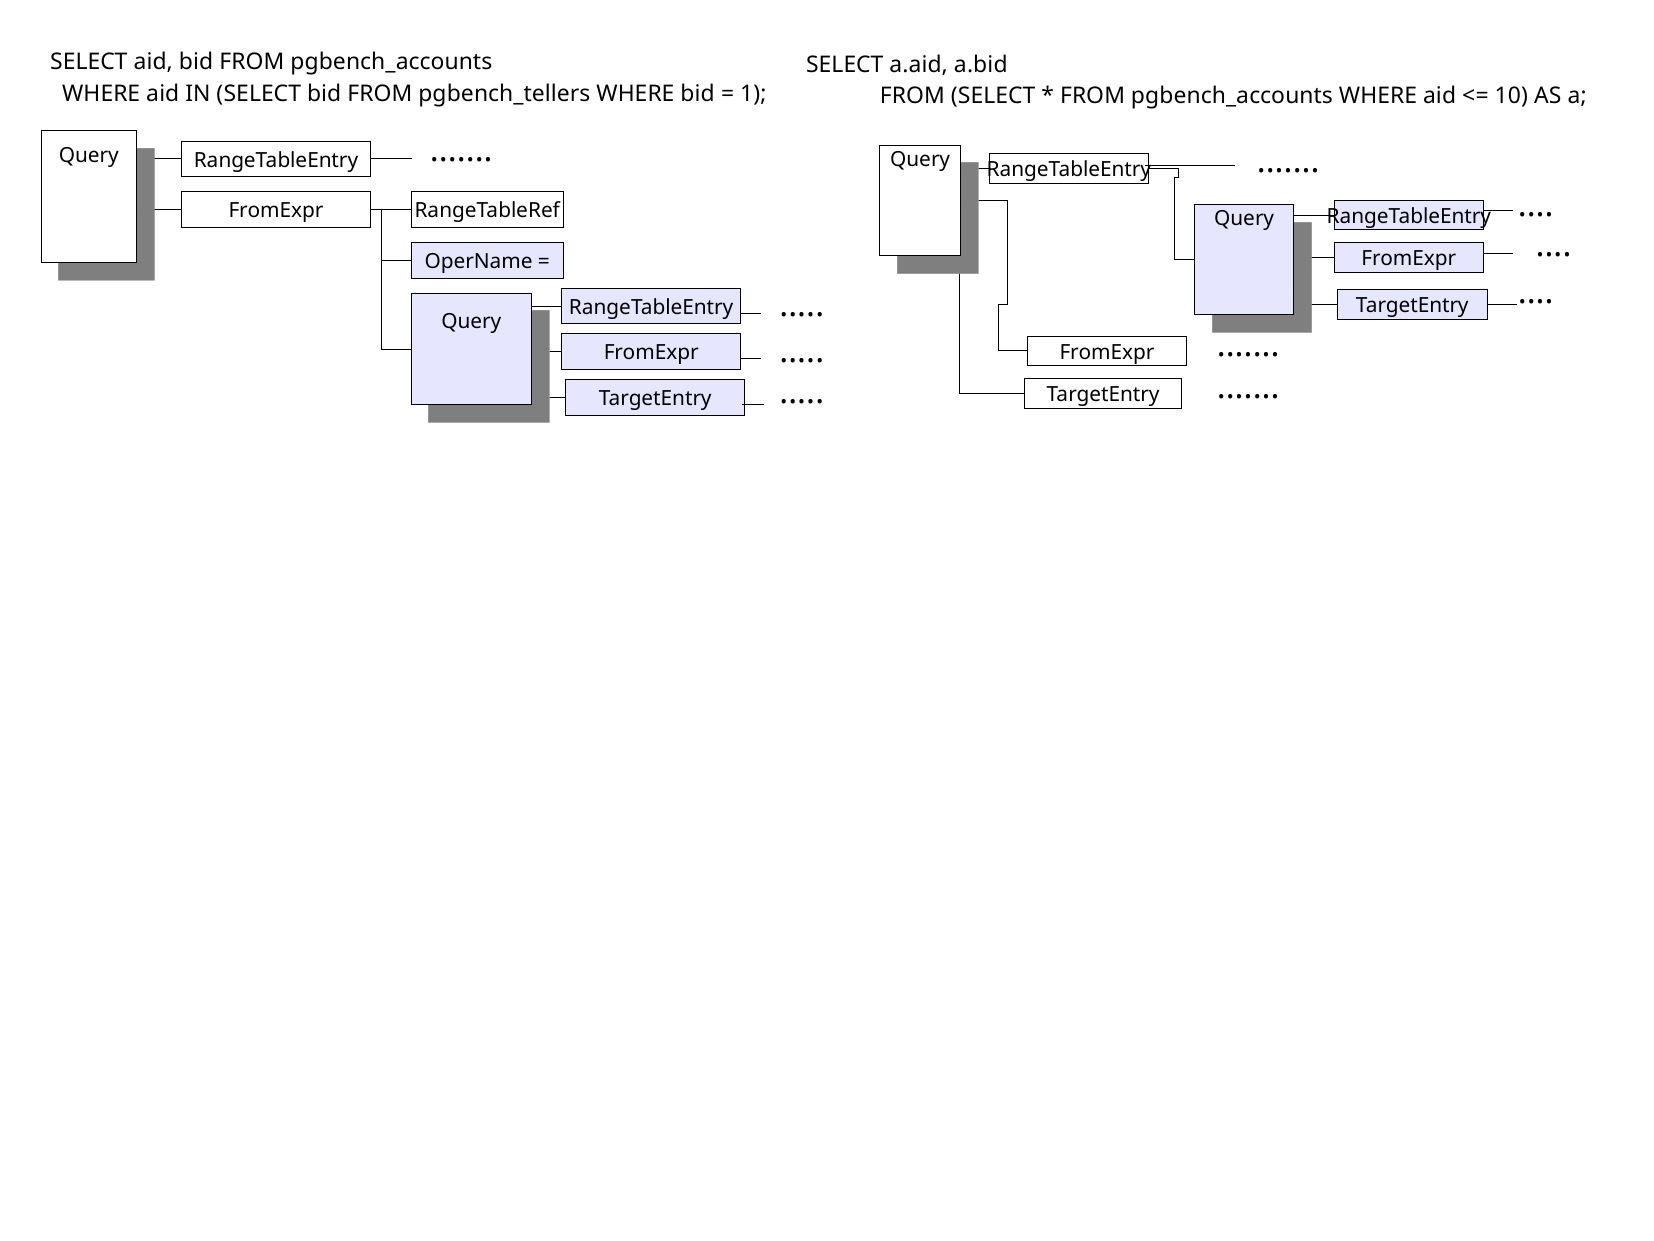

SELECT aid, bid FROM pgbench_accounts
 WHERE aid IN (SELECT bid FROM pgbench_tellers WHERE bid = 1);
SELECT a.aid, a.bid
	FROM (SELECT * FROM pgbench_accounts WHERE aid <= 10) AS a;
.......
.......
Query
RangeTableEntry
Query
RangeTableEntry
....
FromExpr
RangeTableRef
RangeTableEntry
Query
....
OperName =
FromExpr
....
.....
RangeTableEntry
TargetEntry
Query
.......
.....
FromExpr
FromExpr
.......
.....
TargetEntry
TargetEntry
Expr xpr;
Oid consttype;
int32 consttypmod;
Oid constcollid;
int constlen;
Datum constvalue;
bool constisnull;
bool constbyval;
int location;